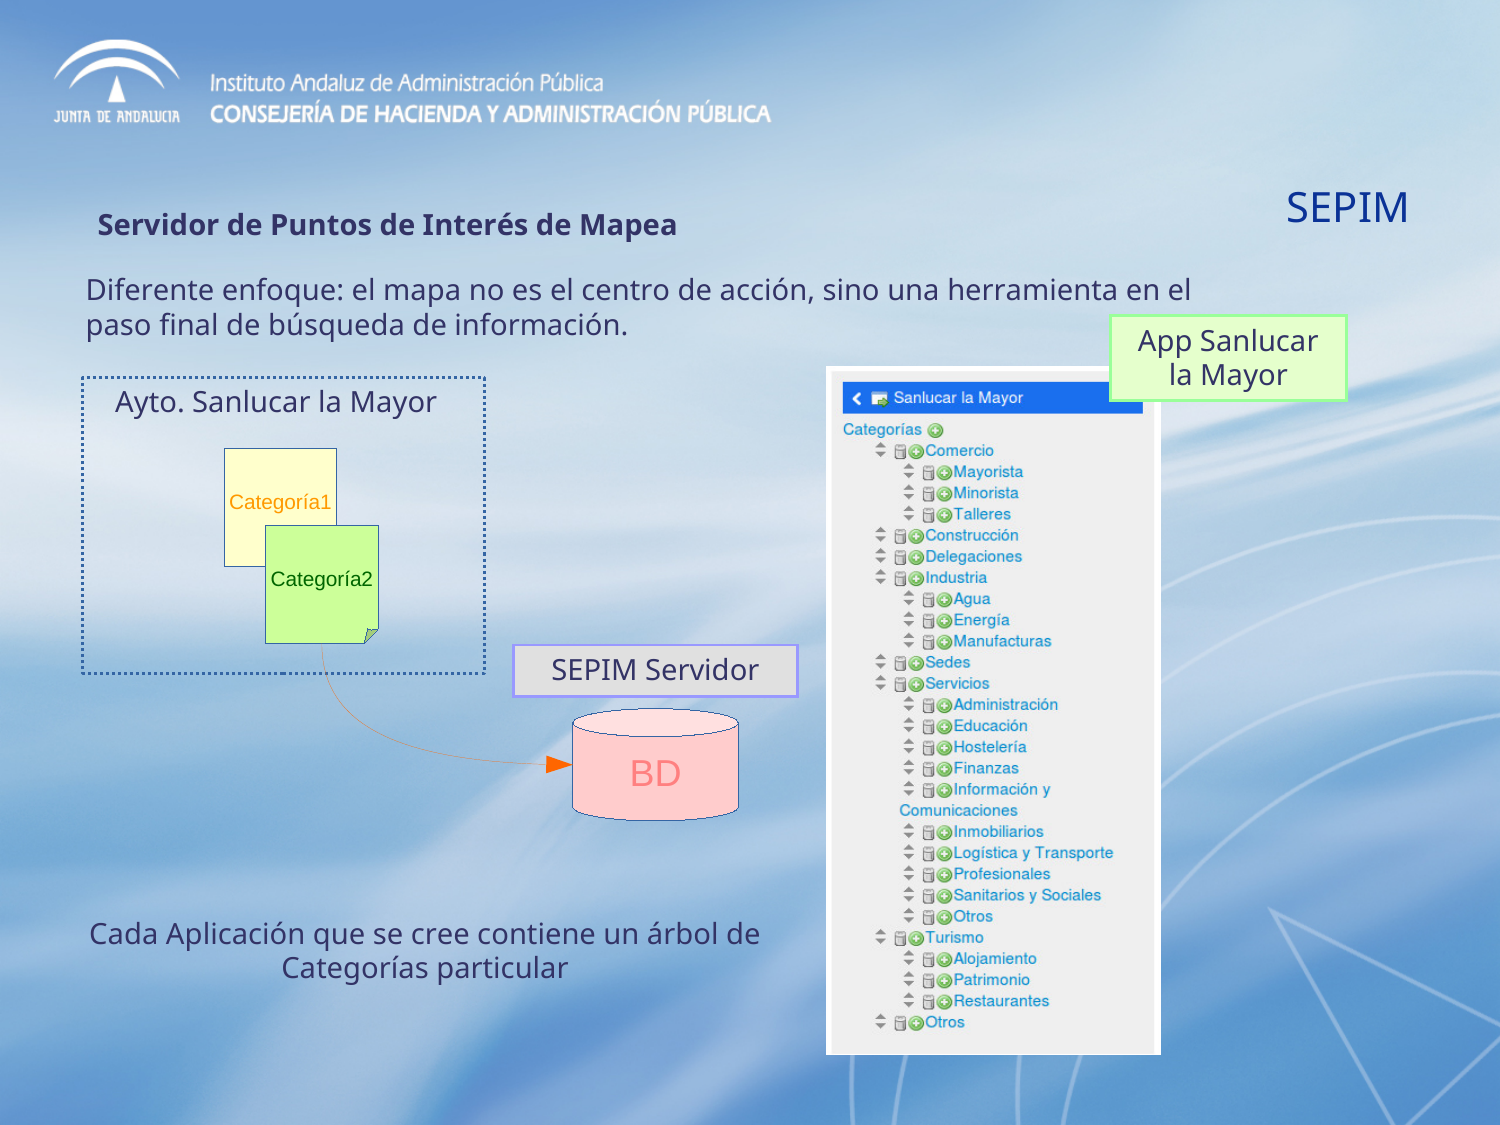

# SEPIM
Servidor de Puntos de Interés de Mapea
Diferente enfoque: el mapa no es el centro de acción, sino una herramienta en el paso final de búsqueda de información.
App Sanlucar la Mayor
Ayto. Sanlucar la Mayor
Categoría1
Categoría2
SEPIM Servidor
BD
Cada Aplicación que se cree contiene un árbol de Categorías particular